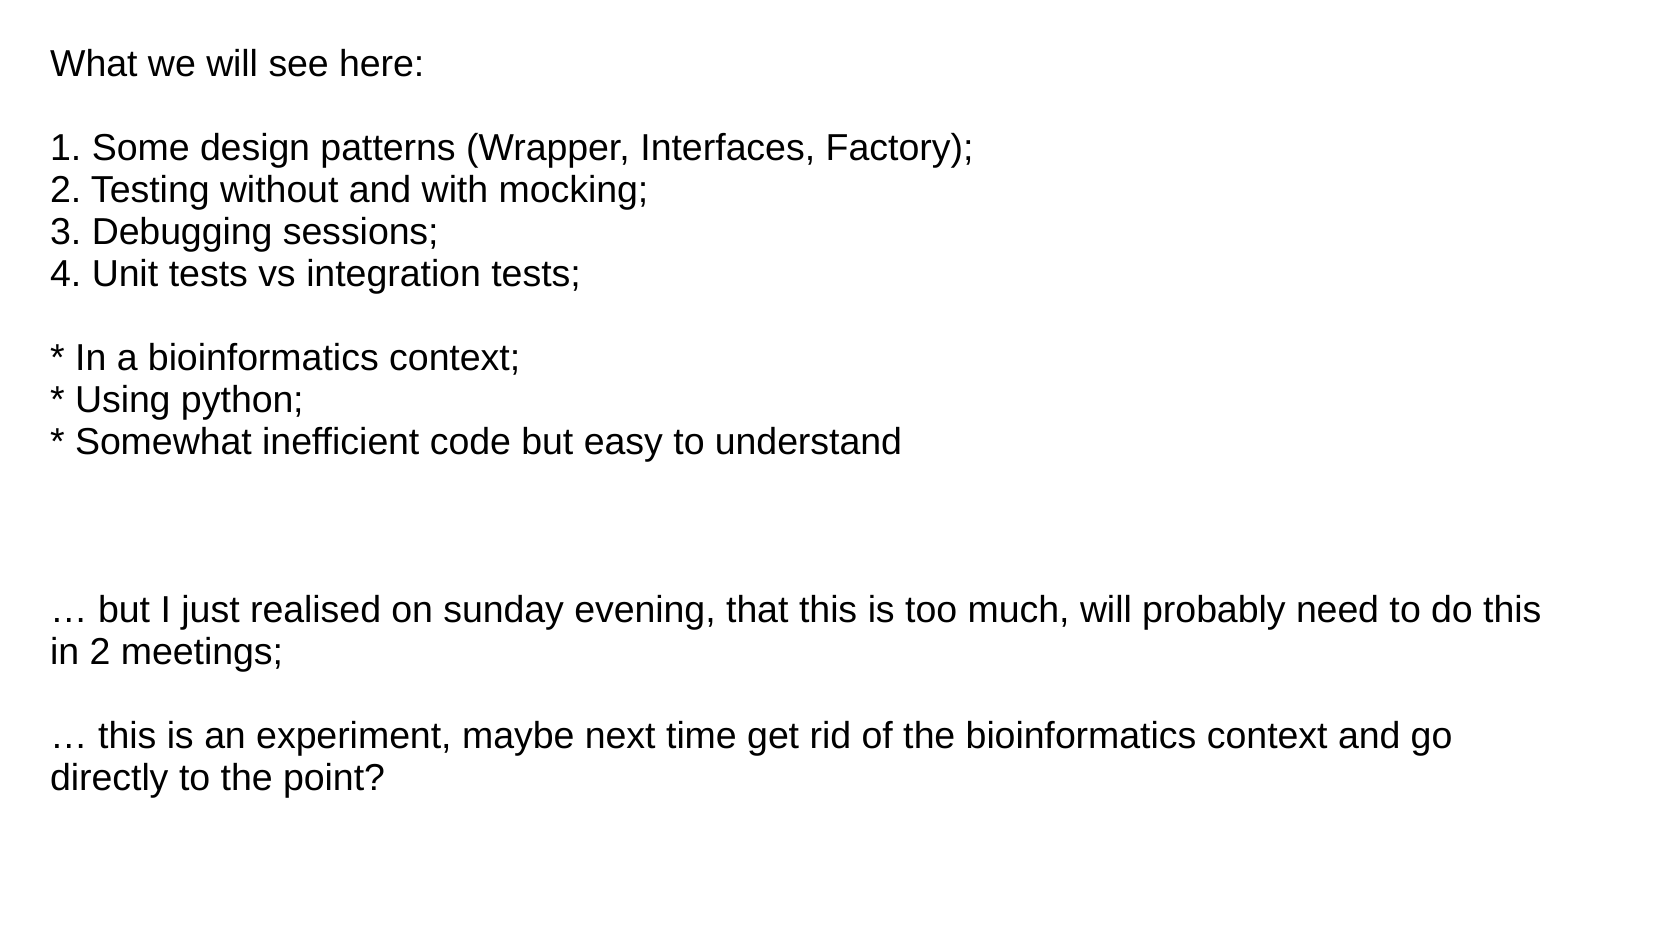

What we will see here:
1. Some design patterns (Wrapper, Interfaces, Factory);
2. Testing without and with mocking;
3. Debugging sessions;
4. Unit tests vs integration tests;
* In a bioinformatics context;
* Using python;
* Somewhat inefficient code but easy to understand
… but I just realised on sunday evening, that this is too much, will probably need to do this in 2 meetings;
… this is an experiment, maybe next time get rid of the bioinformatics context and go directly to the point?